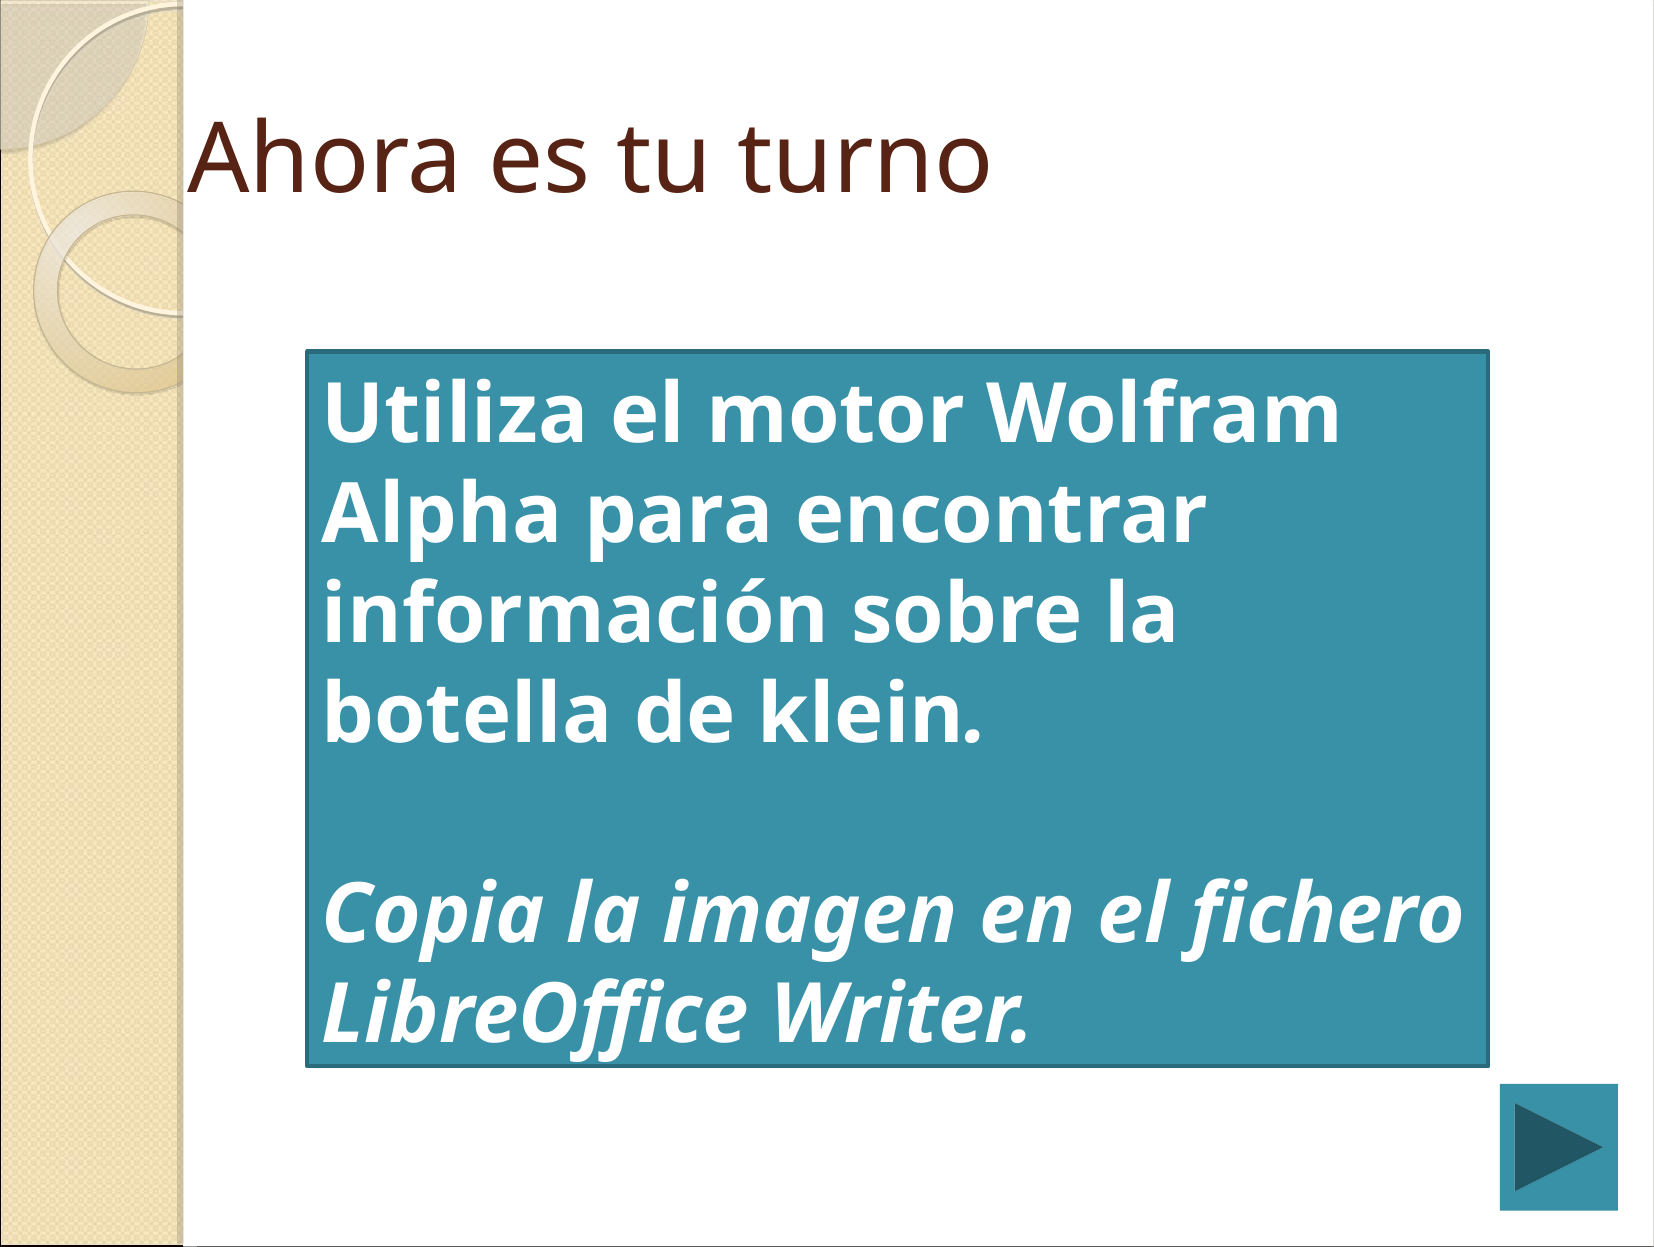

# Ahora es tu turno
Utiliza el motor Wolfram Alpha para encontrar información sobre la botella de klein.
Copia la imagen en el fichero LibreOffice Writer.